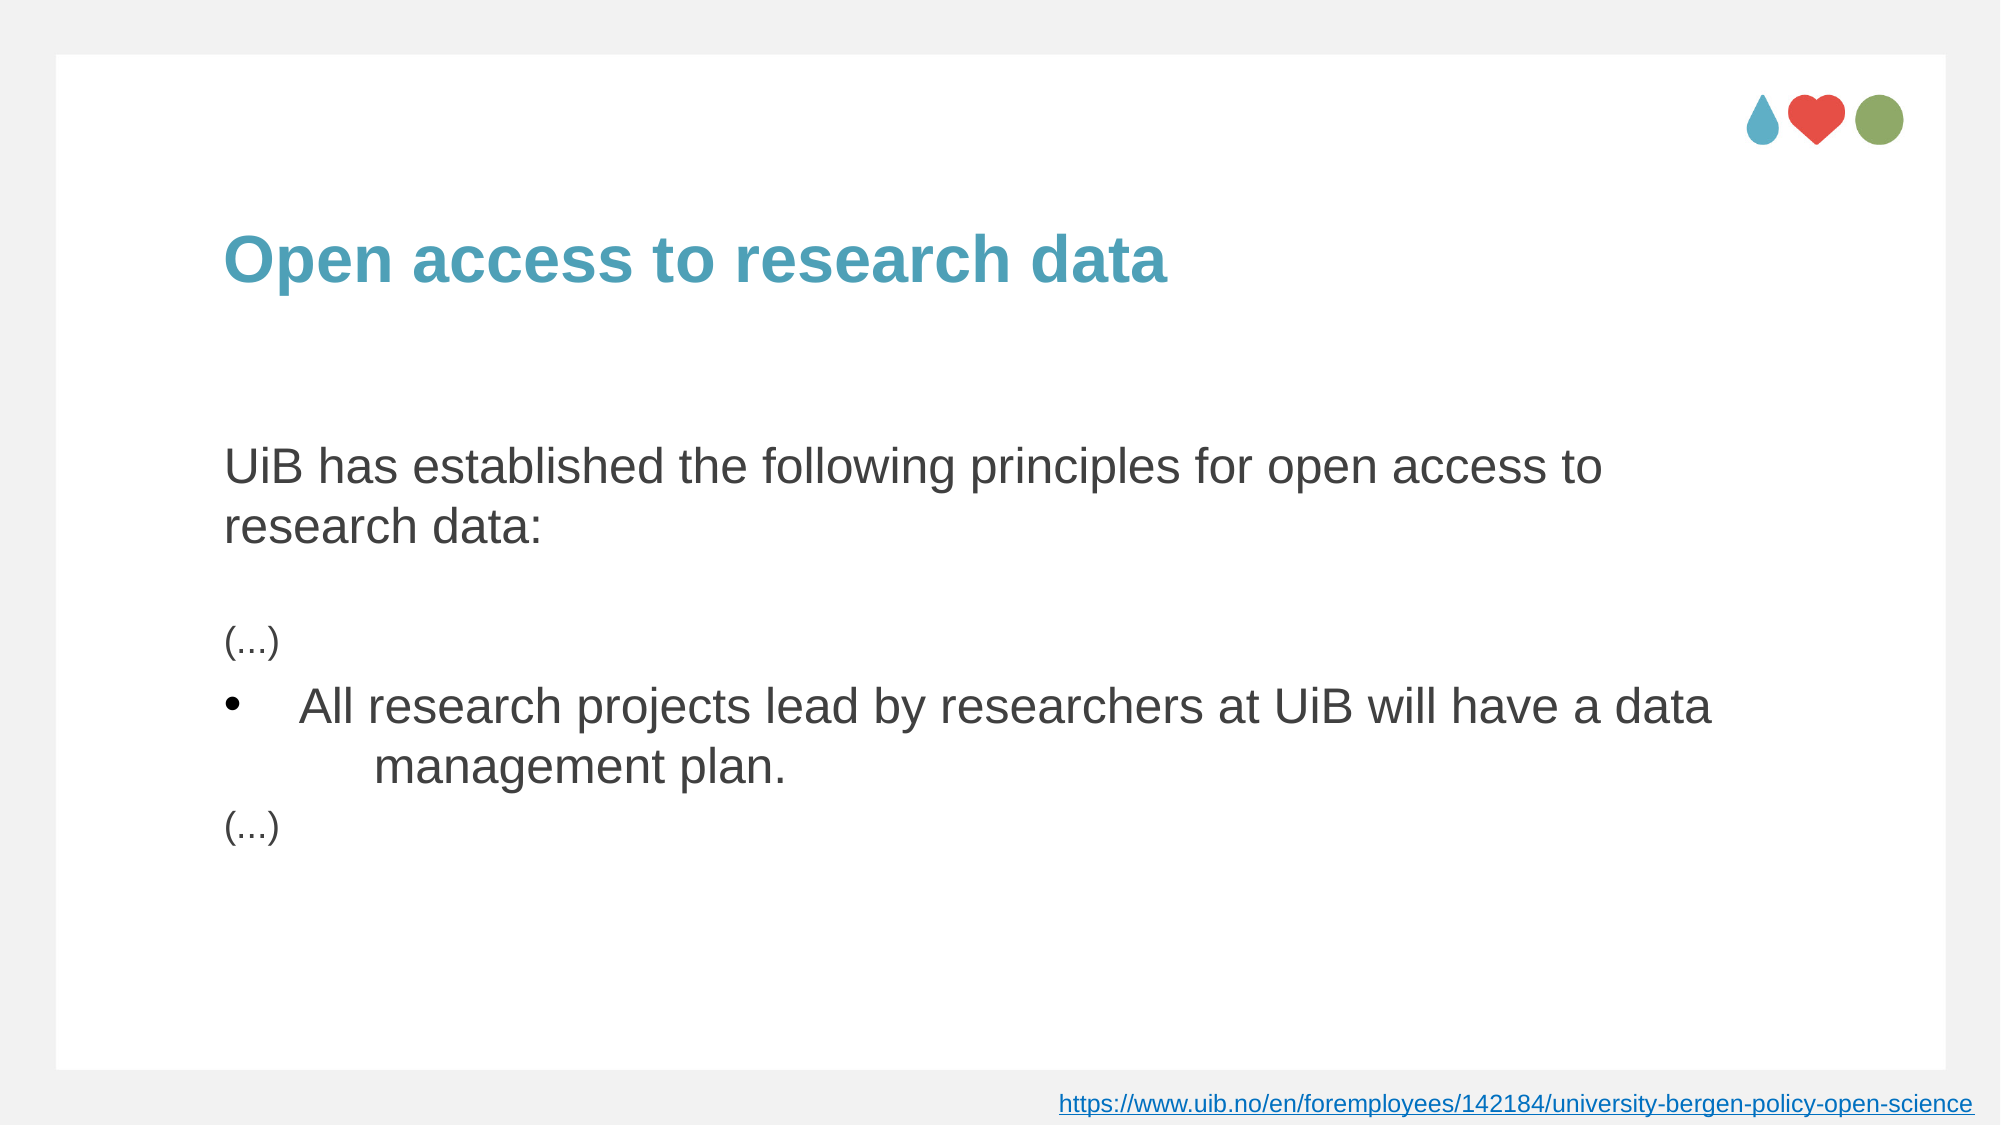

Open access to research data
# UiB has established the following principles for open access to research data:
(...)
All research projects lead by researchers at UiB will have a data management plan.
(...)
https://www.uib.no/en/foremployees/142184/university-bergen-policy-open-science